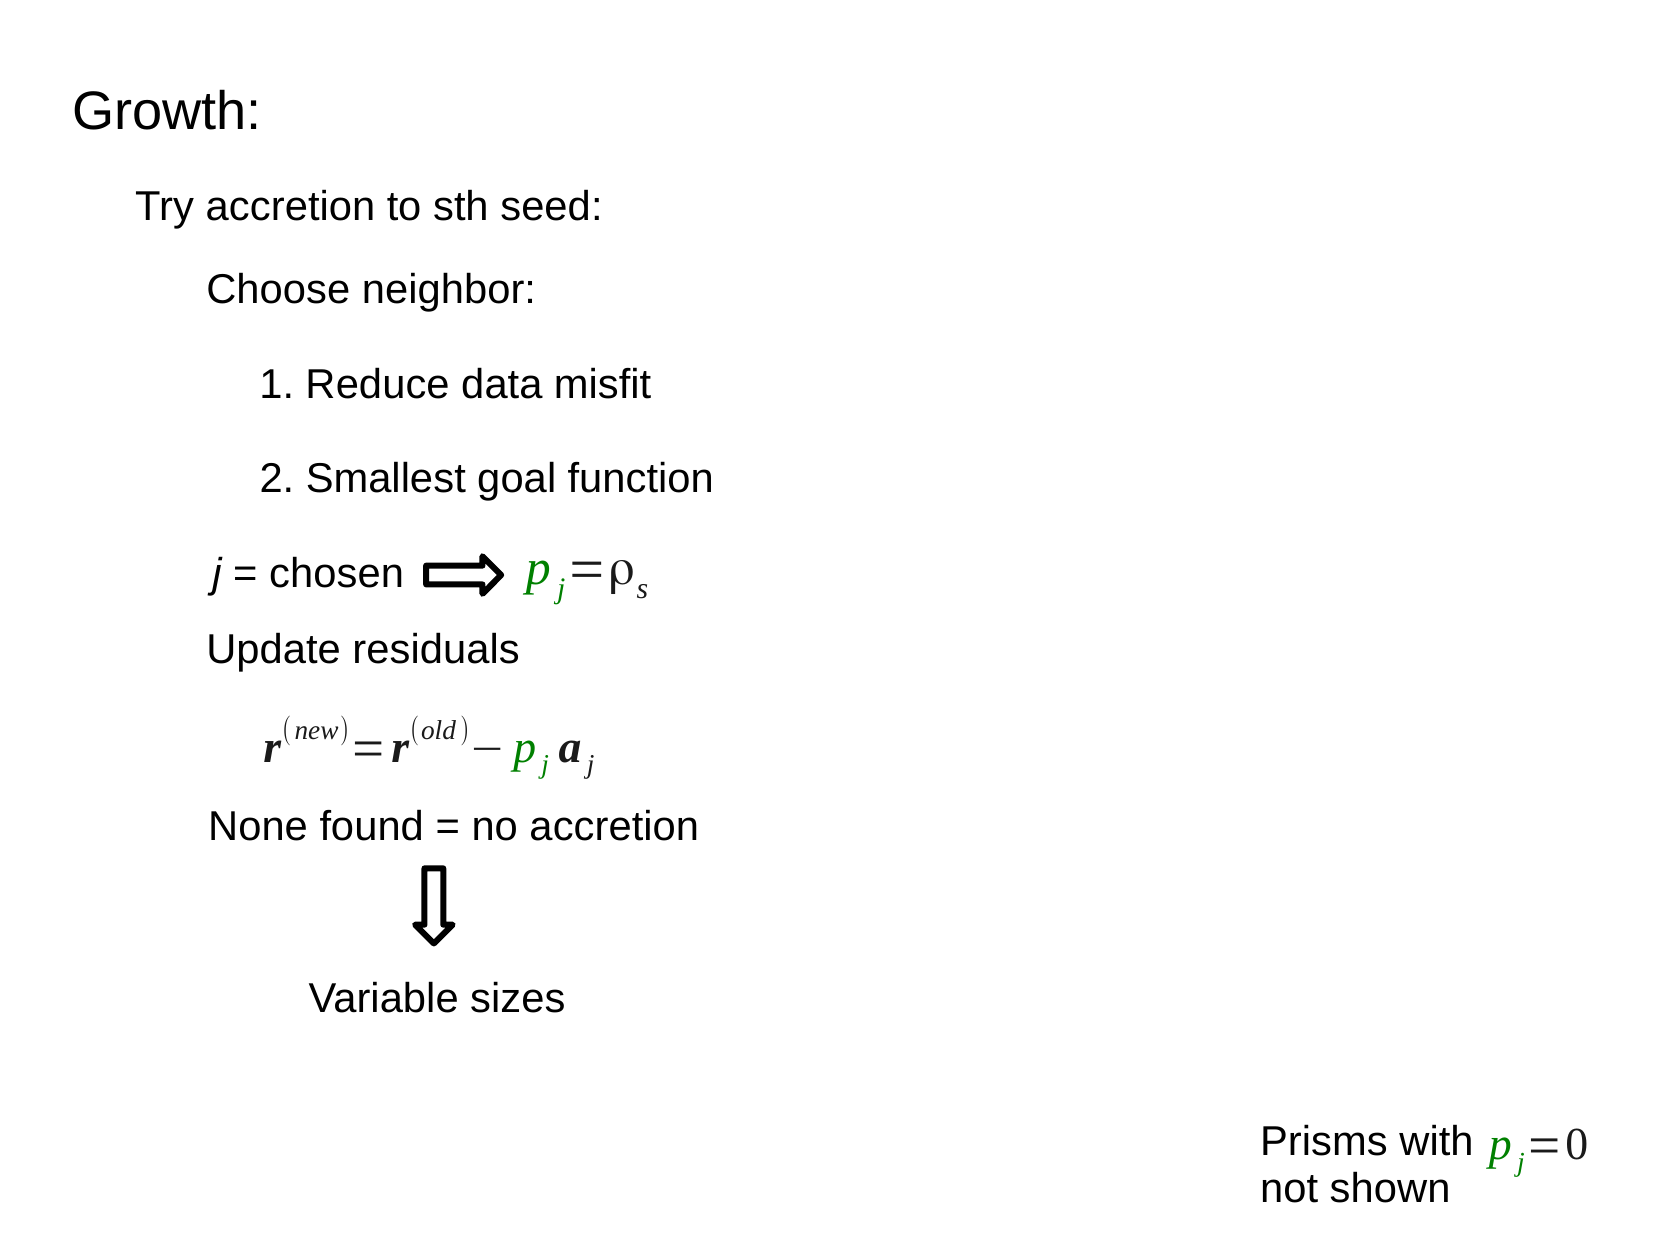

Growth:
Try accretion to sth seed:
Choose neighbor:
1. Reduce data misfit
2. Smallest goal function
j = chosen
Update residuals
None found = no accretion
Variable sizes
Prisms with
not shown